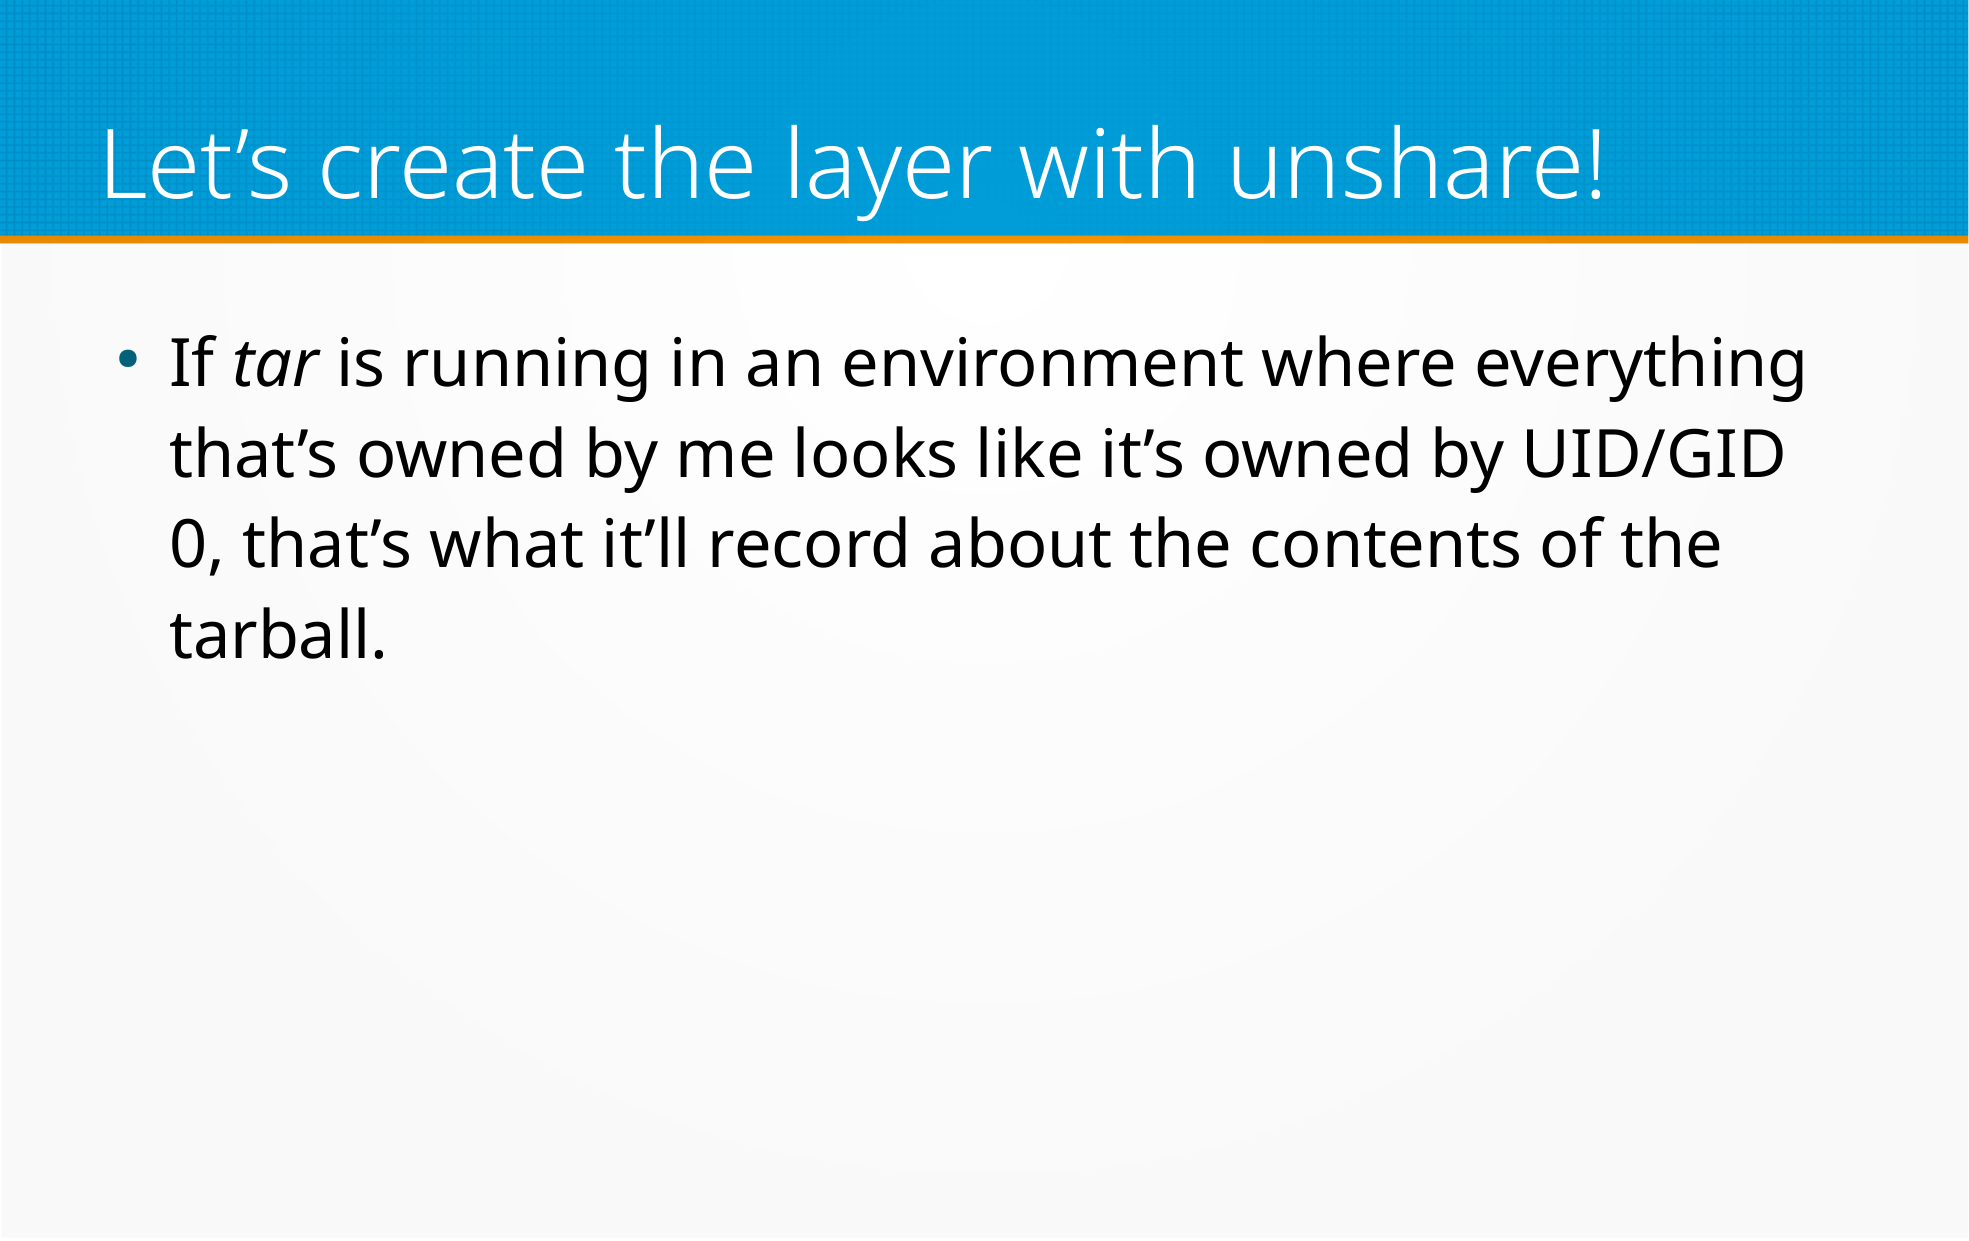

# Let’s create the layer with unshare!
If tar is running in an environment where everything that’s owned by me looks like it’s owned by UID/GID 0, that’s what it’ll record about the contents of the tarball.